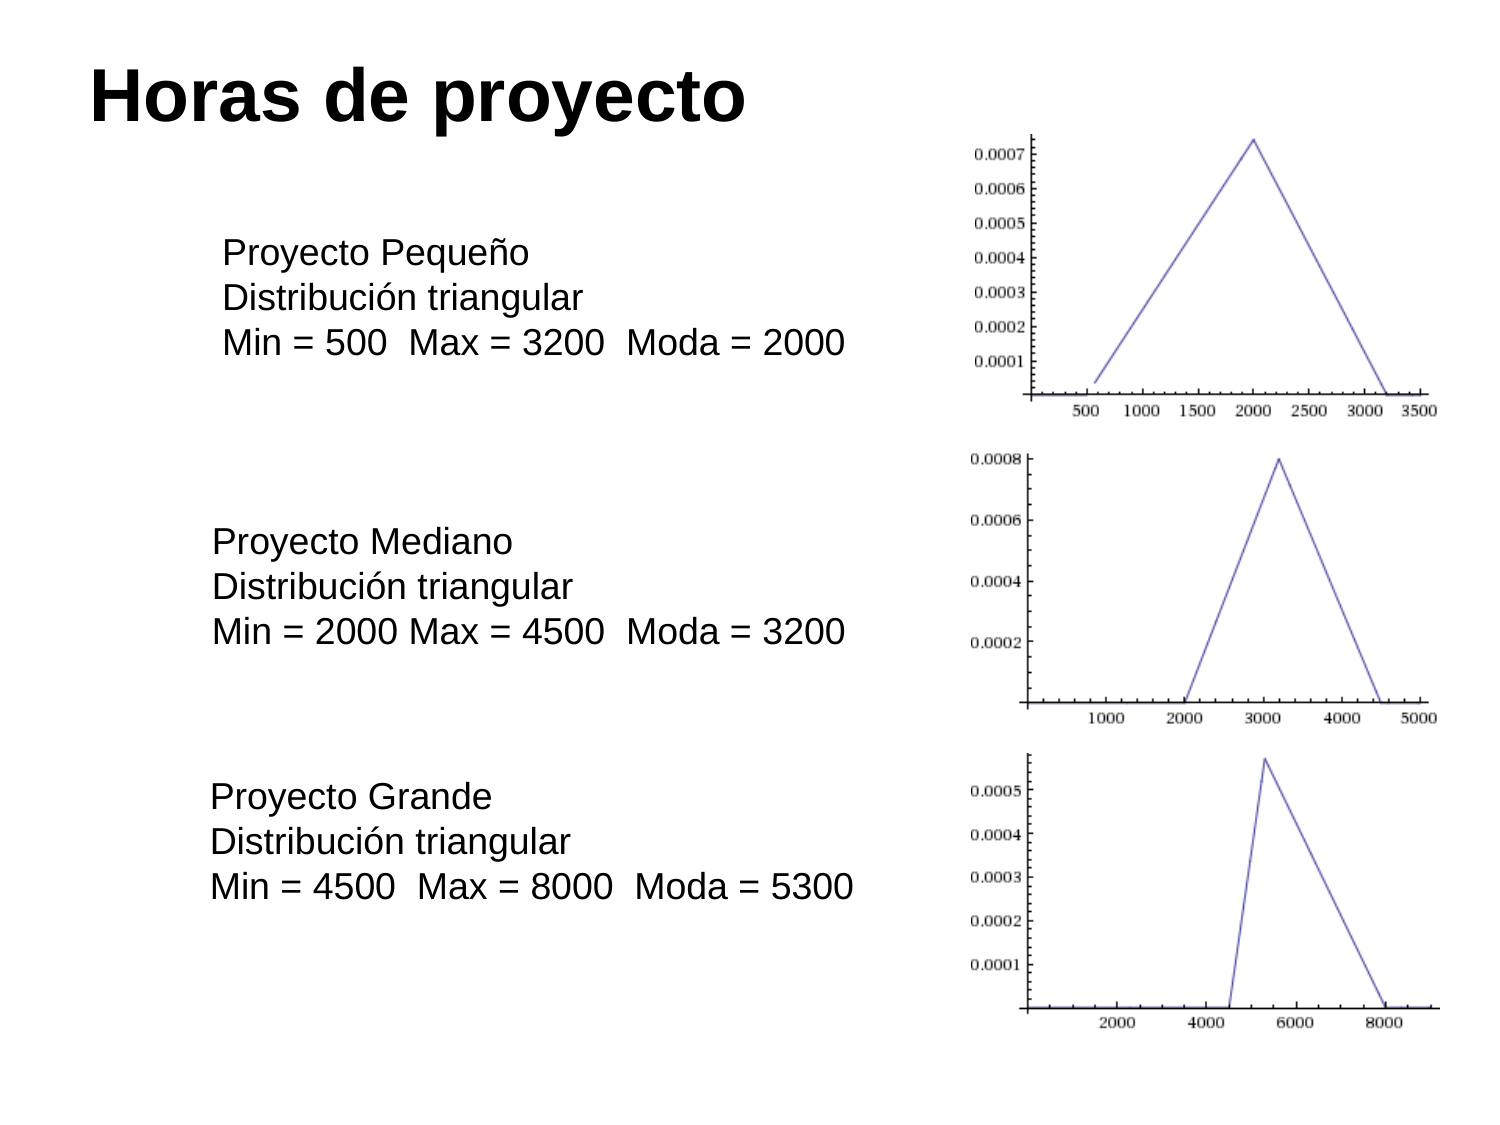

Horas de proyecto
Proyecto Pequeño
Distribución triangular
Min = 500 Max = 3200 Moda = 2000
Proyecto Mediano
Distribución triangular
Min = 2000 Max = 4500 Moda = 3200
Proyecto Grande
Distribución triangular
Min = 4500 Max = 8000 Moda = 5300